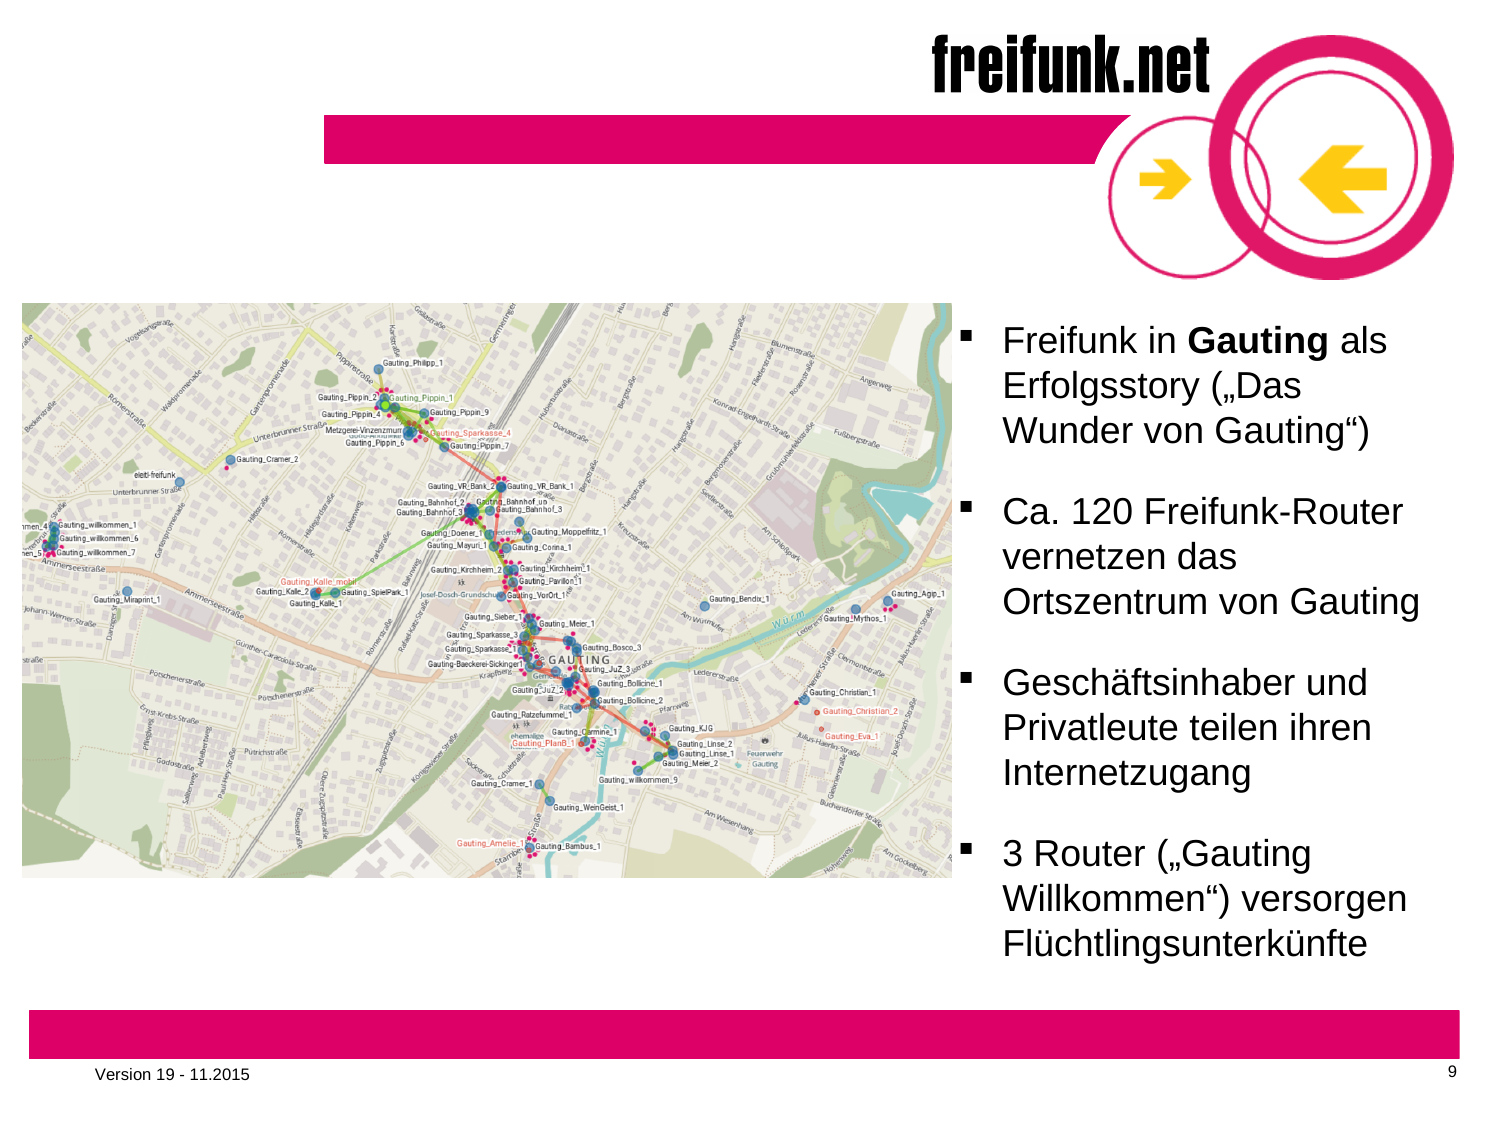

Freifunk in Gauting als Erfolgsstory („Das Wunder von Gauting“)
Ca. 120 Freifunk-Router vernetzen das Ortszentrum von Gauting
Geschäftsinhaber und Privatleute teilen ihren Internetzugang
3 Router („Gauting Willkommen“) versorgen Flüchtlingsunterkünfte
9
Version 19 - 11.2015